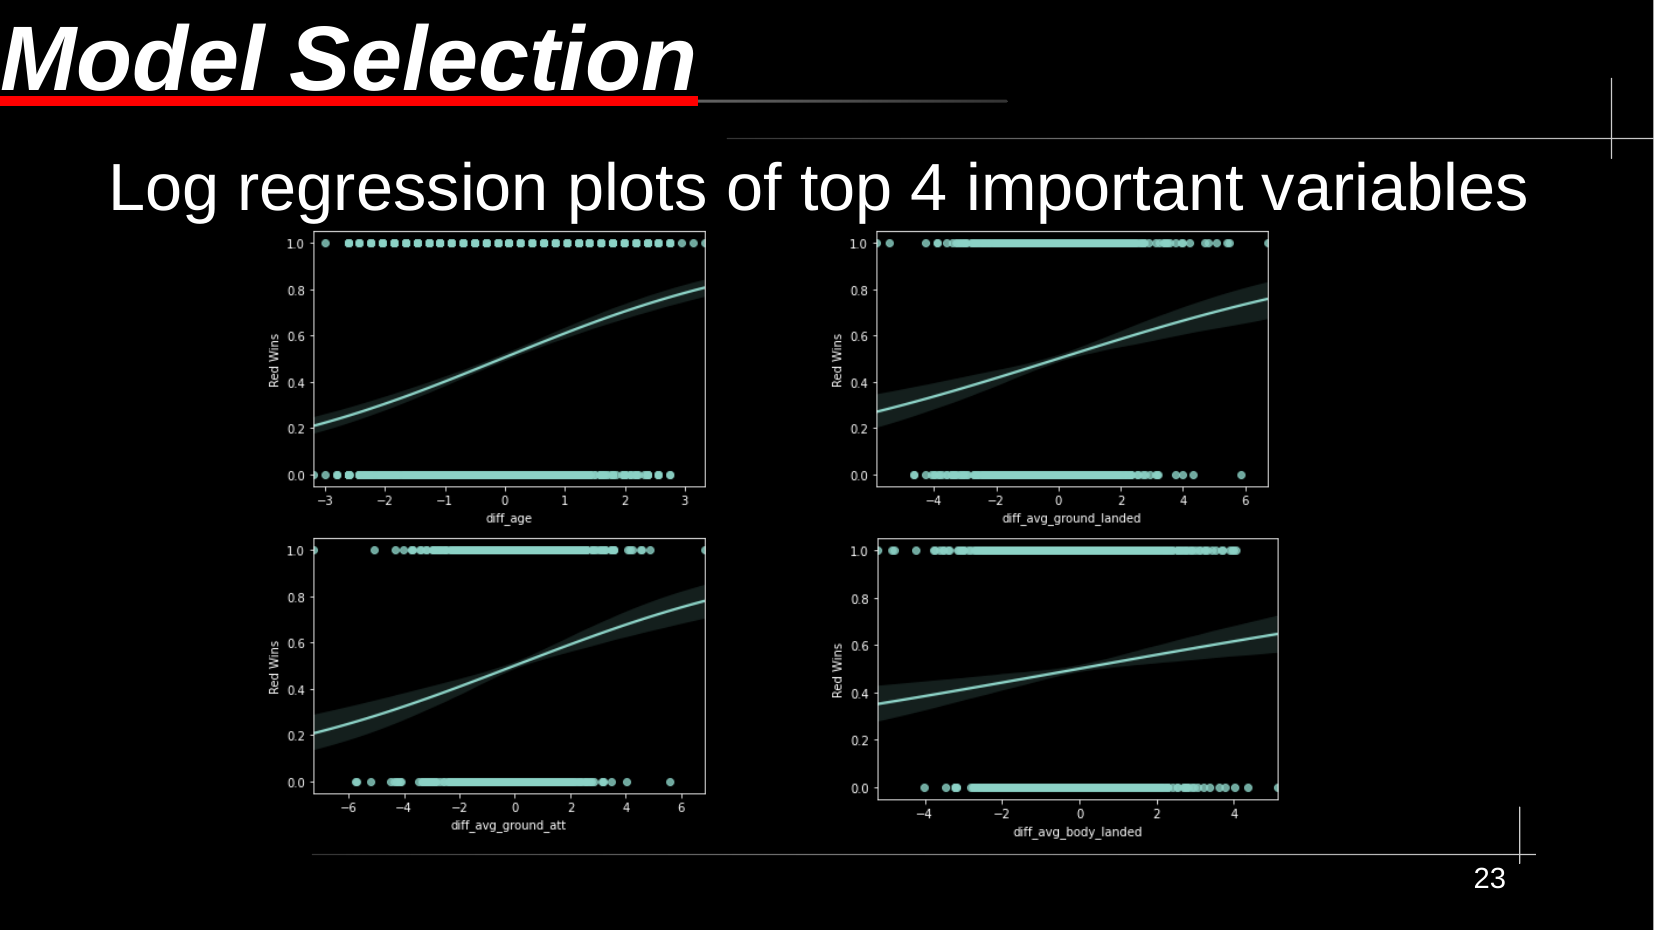

# Model Selection
Log regression plots of top 4 important variables
23